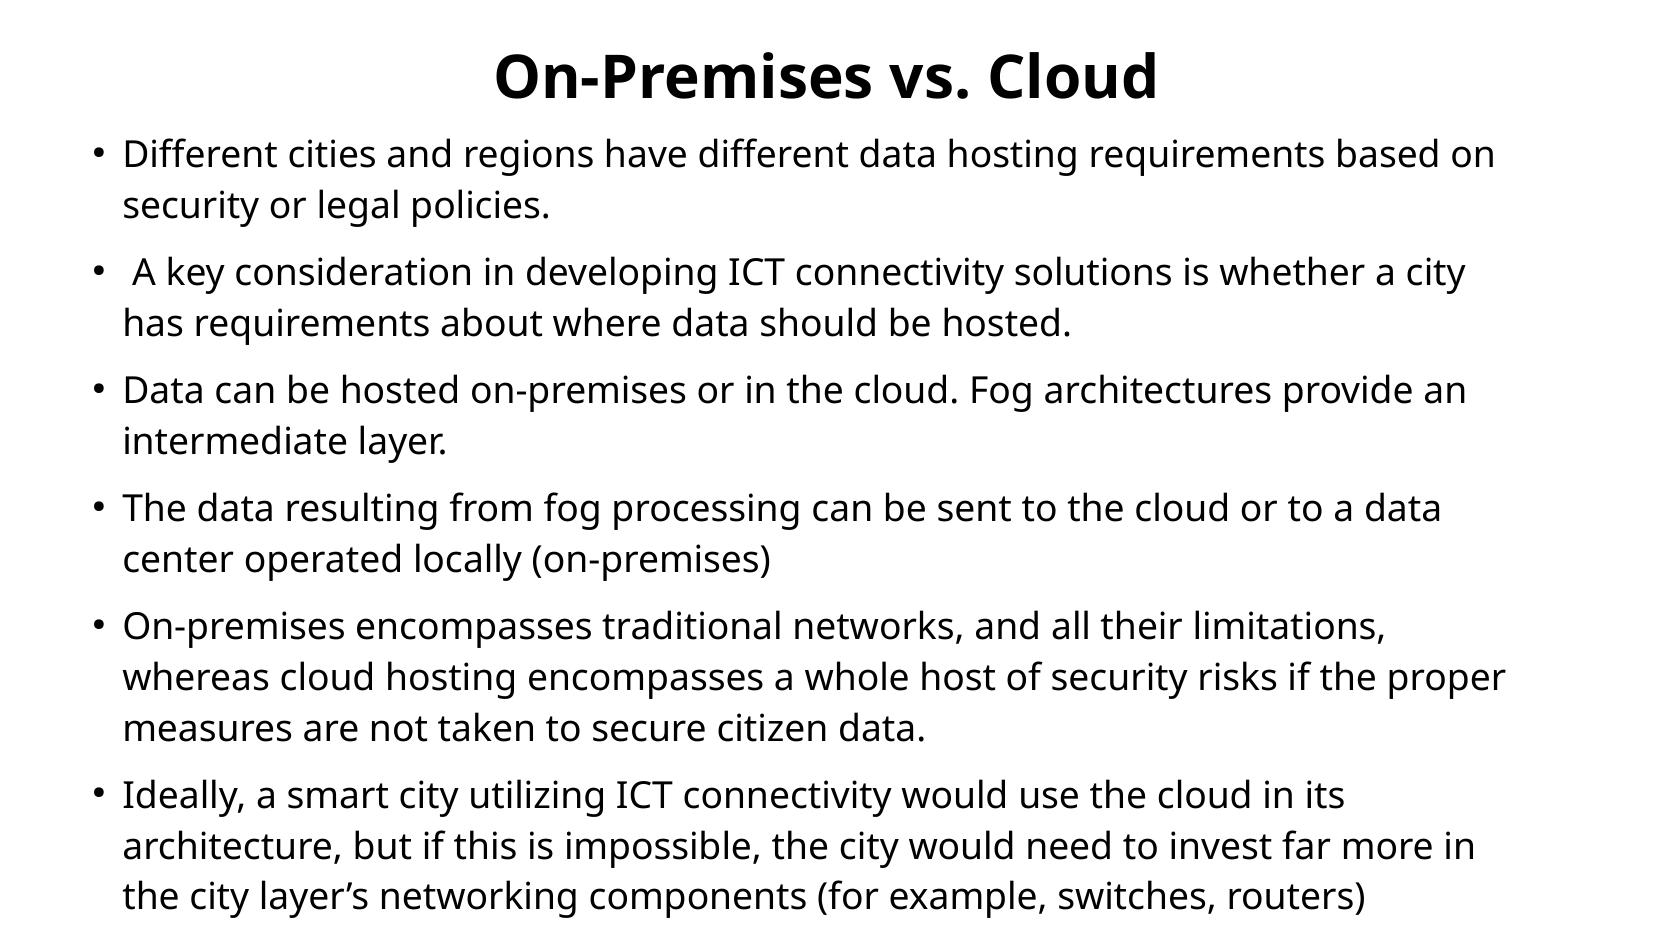

# On-Premises vs. Cloud
Different cities and regions have different data hosting requirements based on security or legal policies.
 A key consideration in developing ICT connectivity solutions is whether a city has requirements about where data should be hosted.
Data can be hosted on-premises or in the cloud. Fog architectures provide an intermediate layer.
The data resulting from fog processing can be sent to the cloud or to a data center operated locally (on-premises)
On-premises encompasses traditional networks, and all their limitations, whereas cloud hosting encompasses a whole host of security risks if the proper measures are not taken to secure citizen data.
Ideally, a smart city utilizing ICT connectivity would use the cloud in its architecture, but if this is impossible, the city would need to invest far more in the city layer’s networking components (for example, switches, routers)